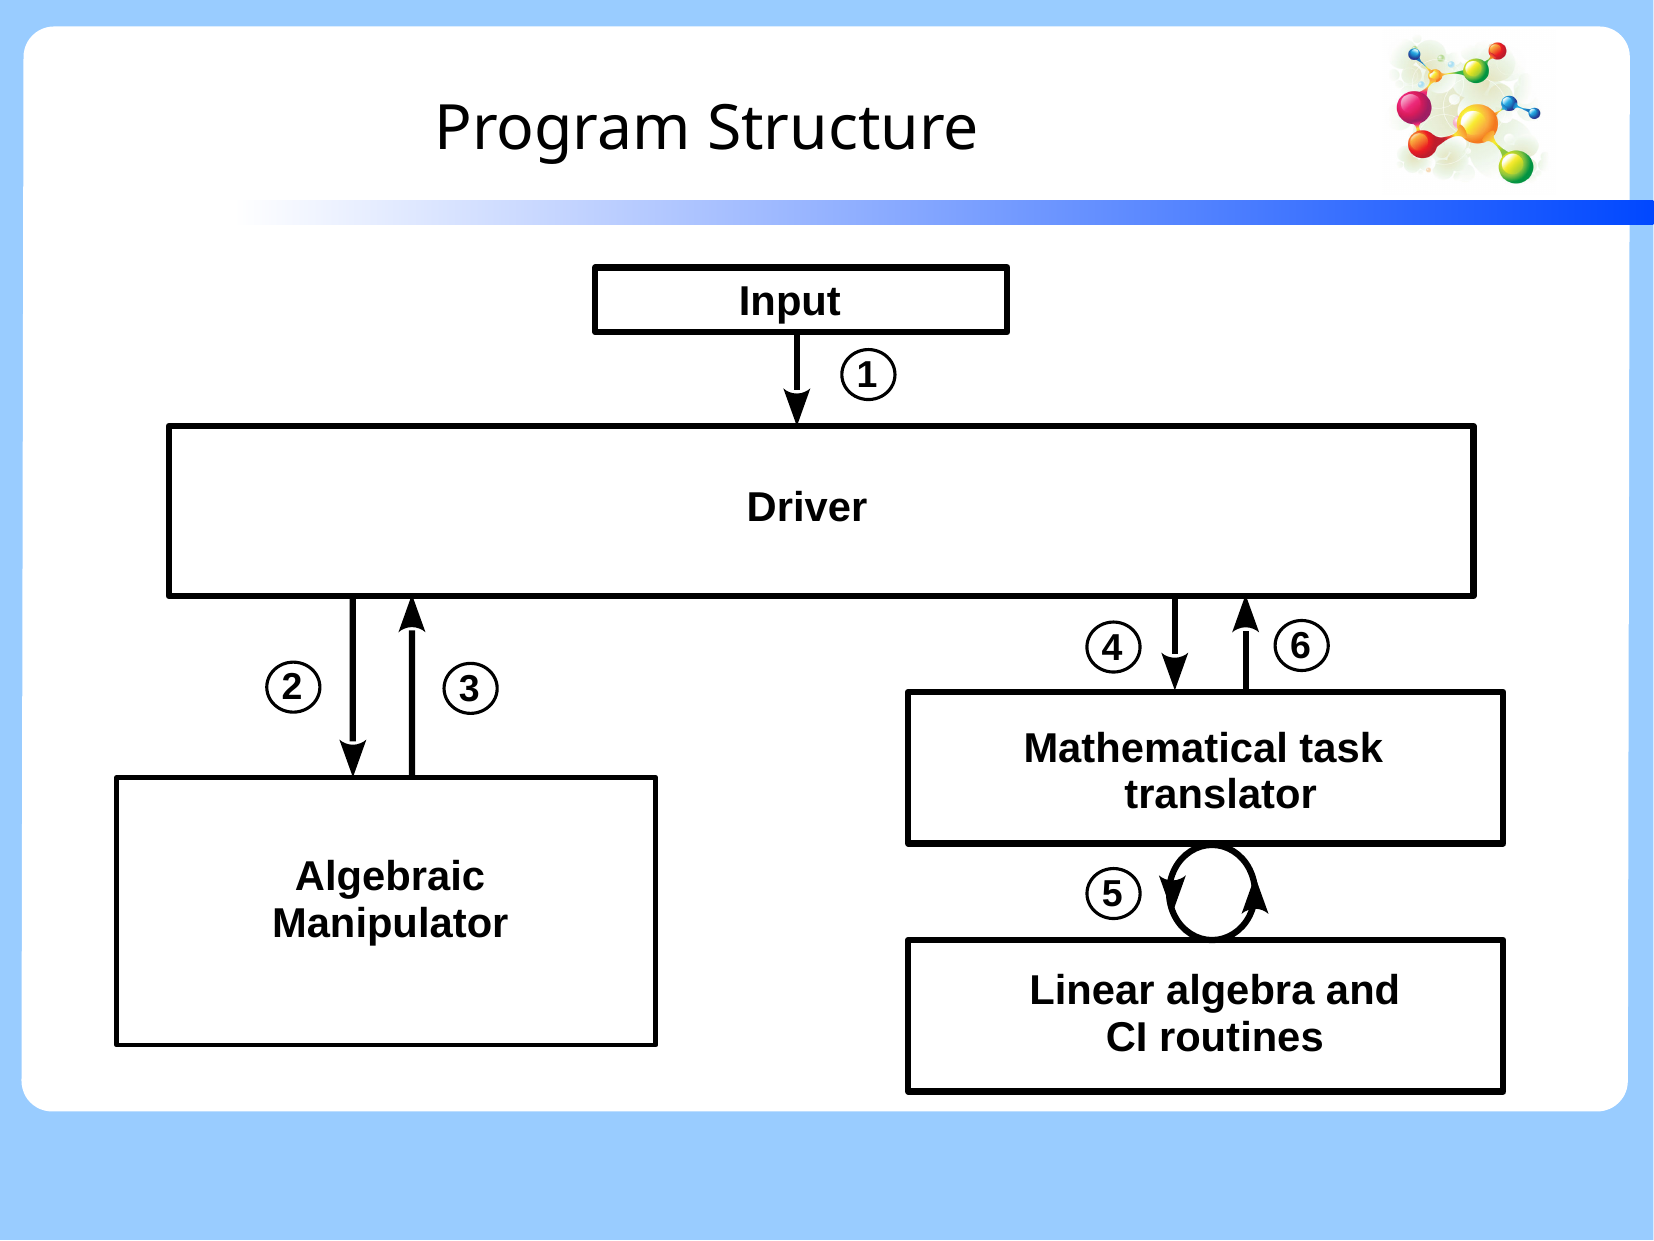

# Program Structure
Input
1
Driver
6
4
2
3
Mathematical task translator
 Algebraic Manipulator
5
Linear algebra and CI routines